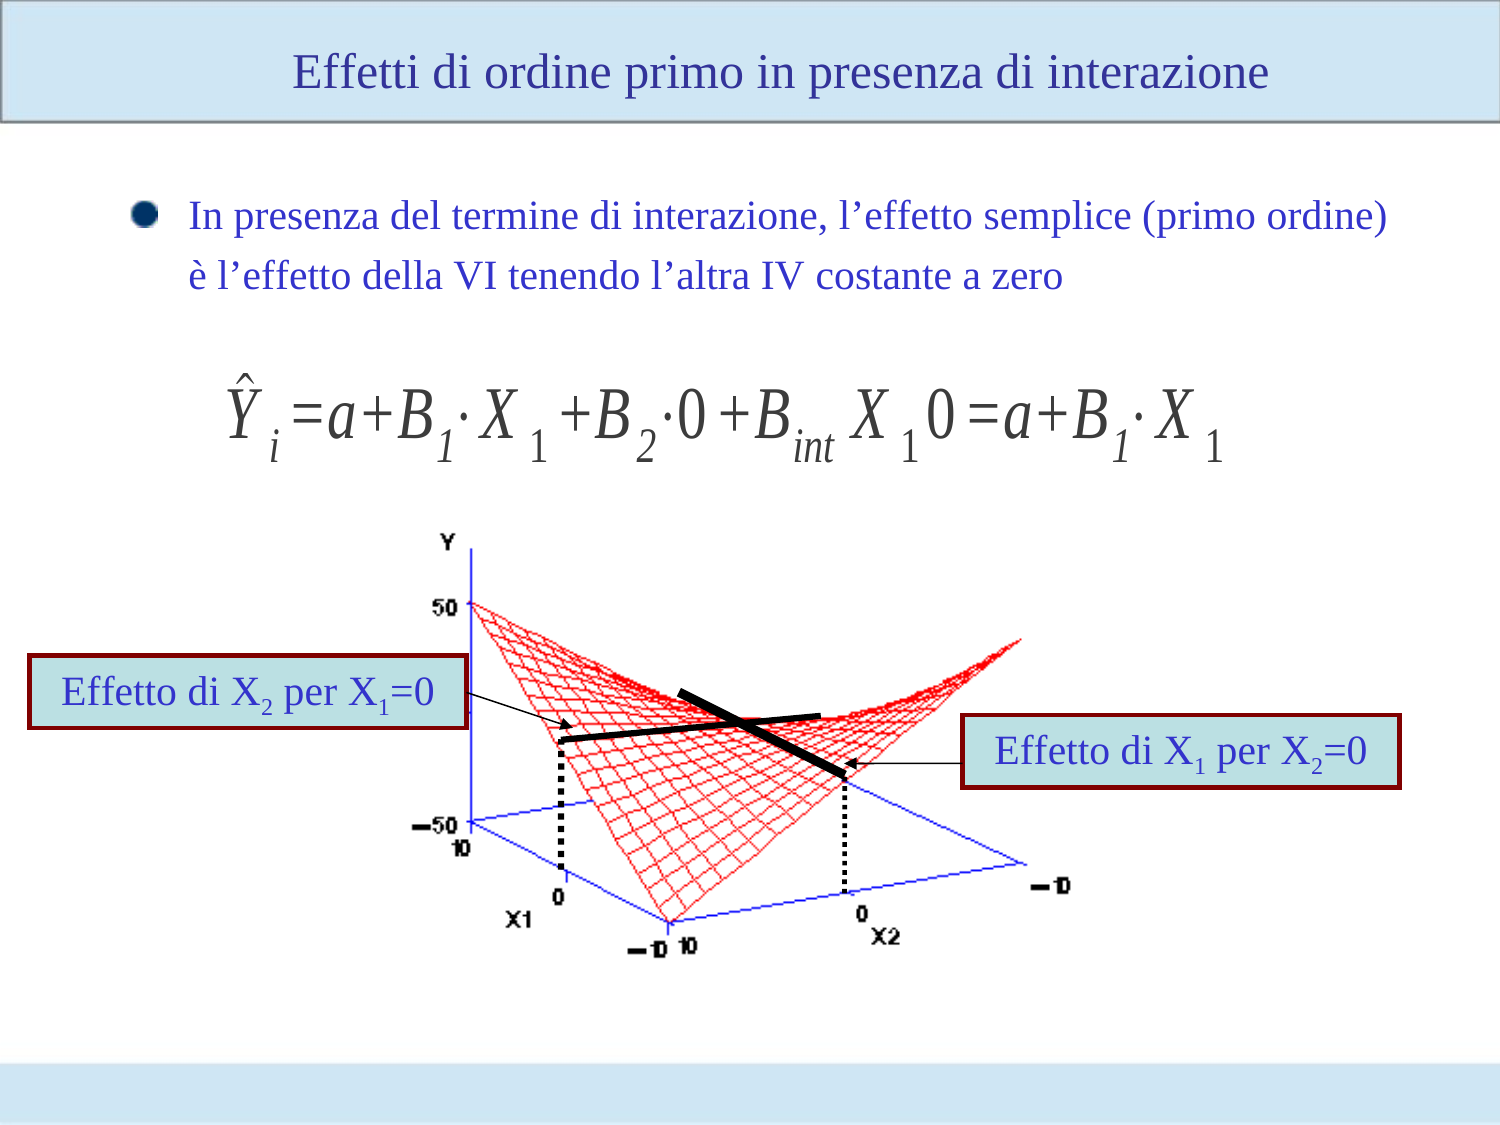

# Effetti di ordine primo in presenza di interazione
In presenza del termine di interazione, l’effetto semplice (primo ordine) è l’effetto della VI tenendo l’altra IV costante a zero
Effetto di X2 per X1=0
Effetto di X1 per X2=0